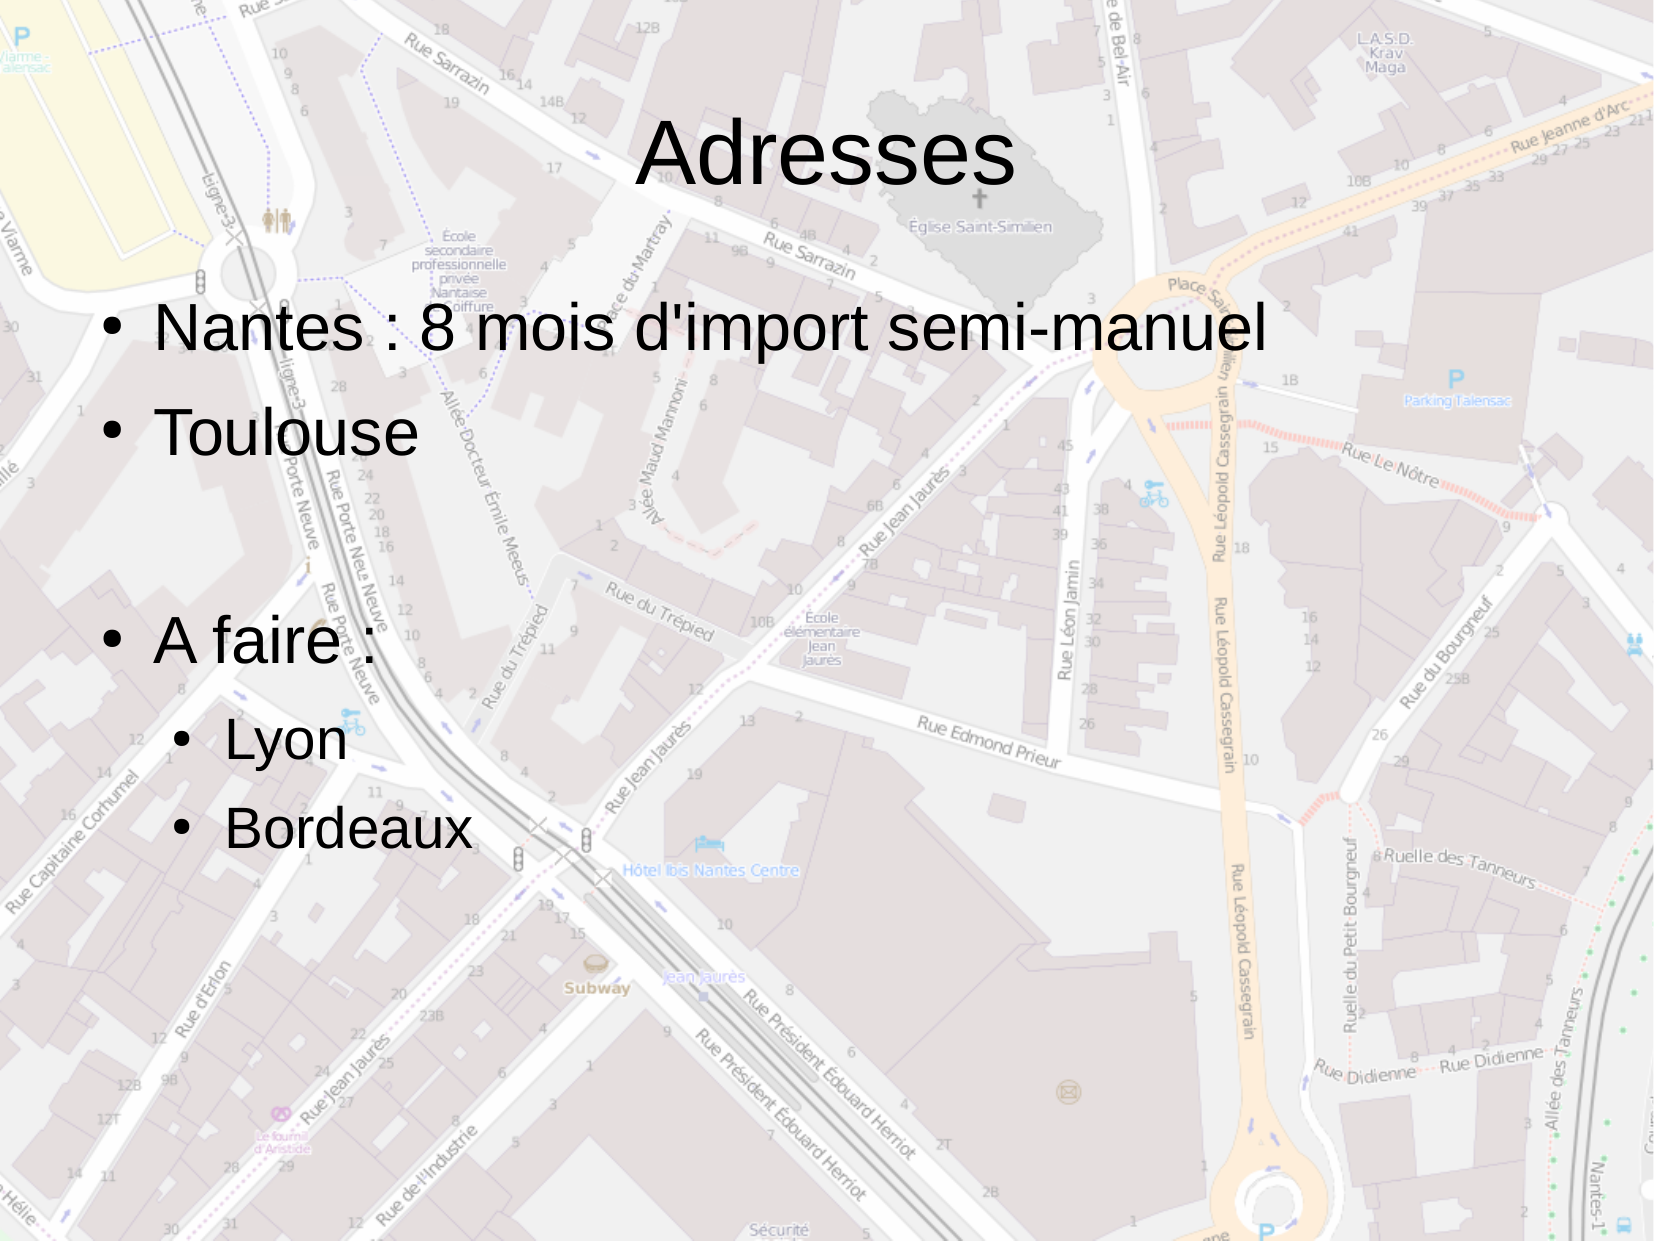

# Adresses
Nantes : 8 mois d'import semi-manuel
Toulouse
A faire :
Lyon
Bordeaux